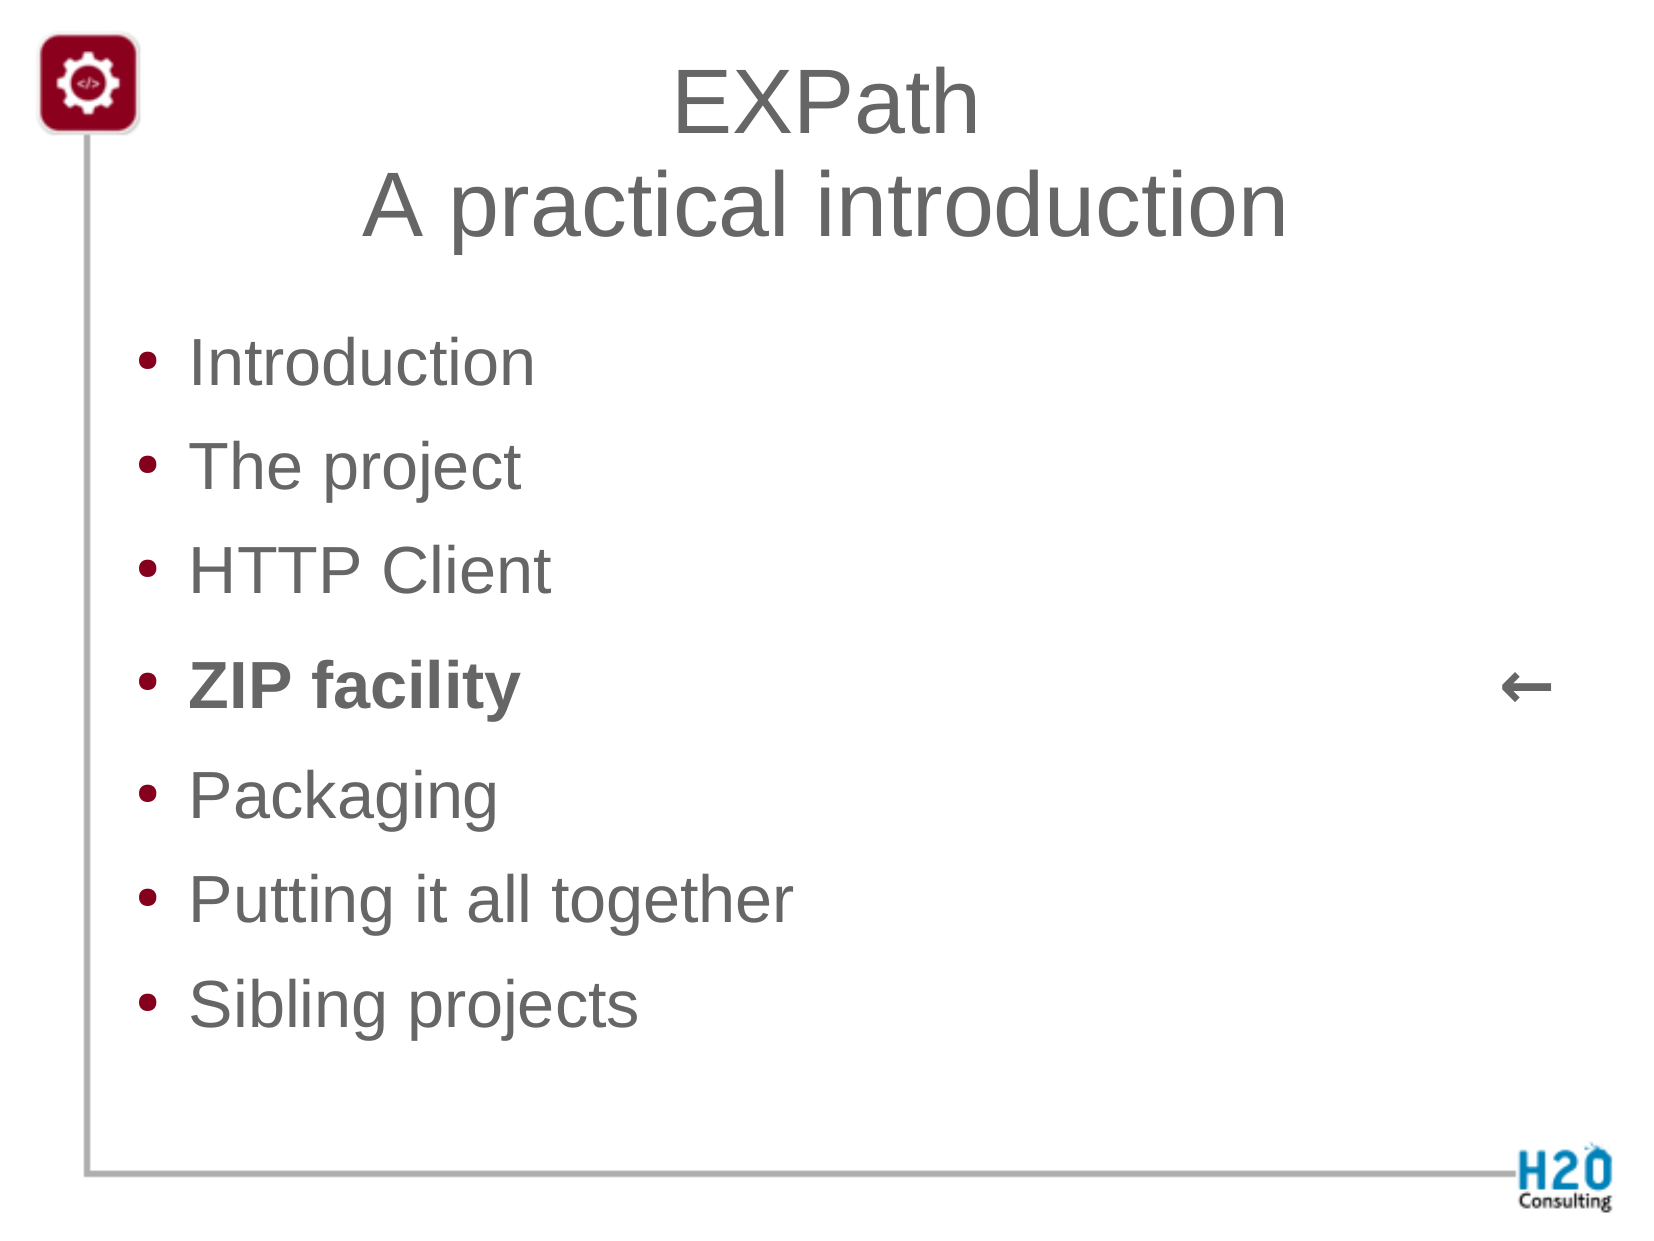

# EXPath A practical introduction
Introduction
The project
HTTP Client
ZIP facility													 ←
Packaging
Putting it all together
Sibling projects